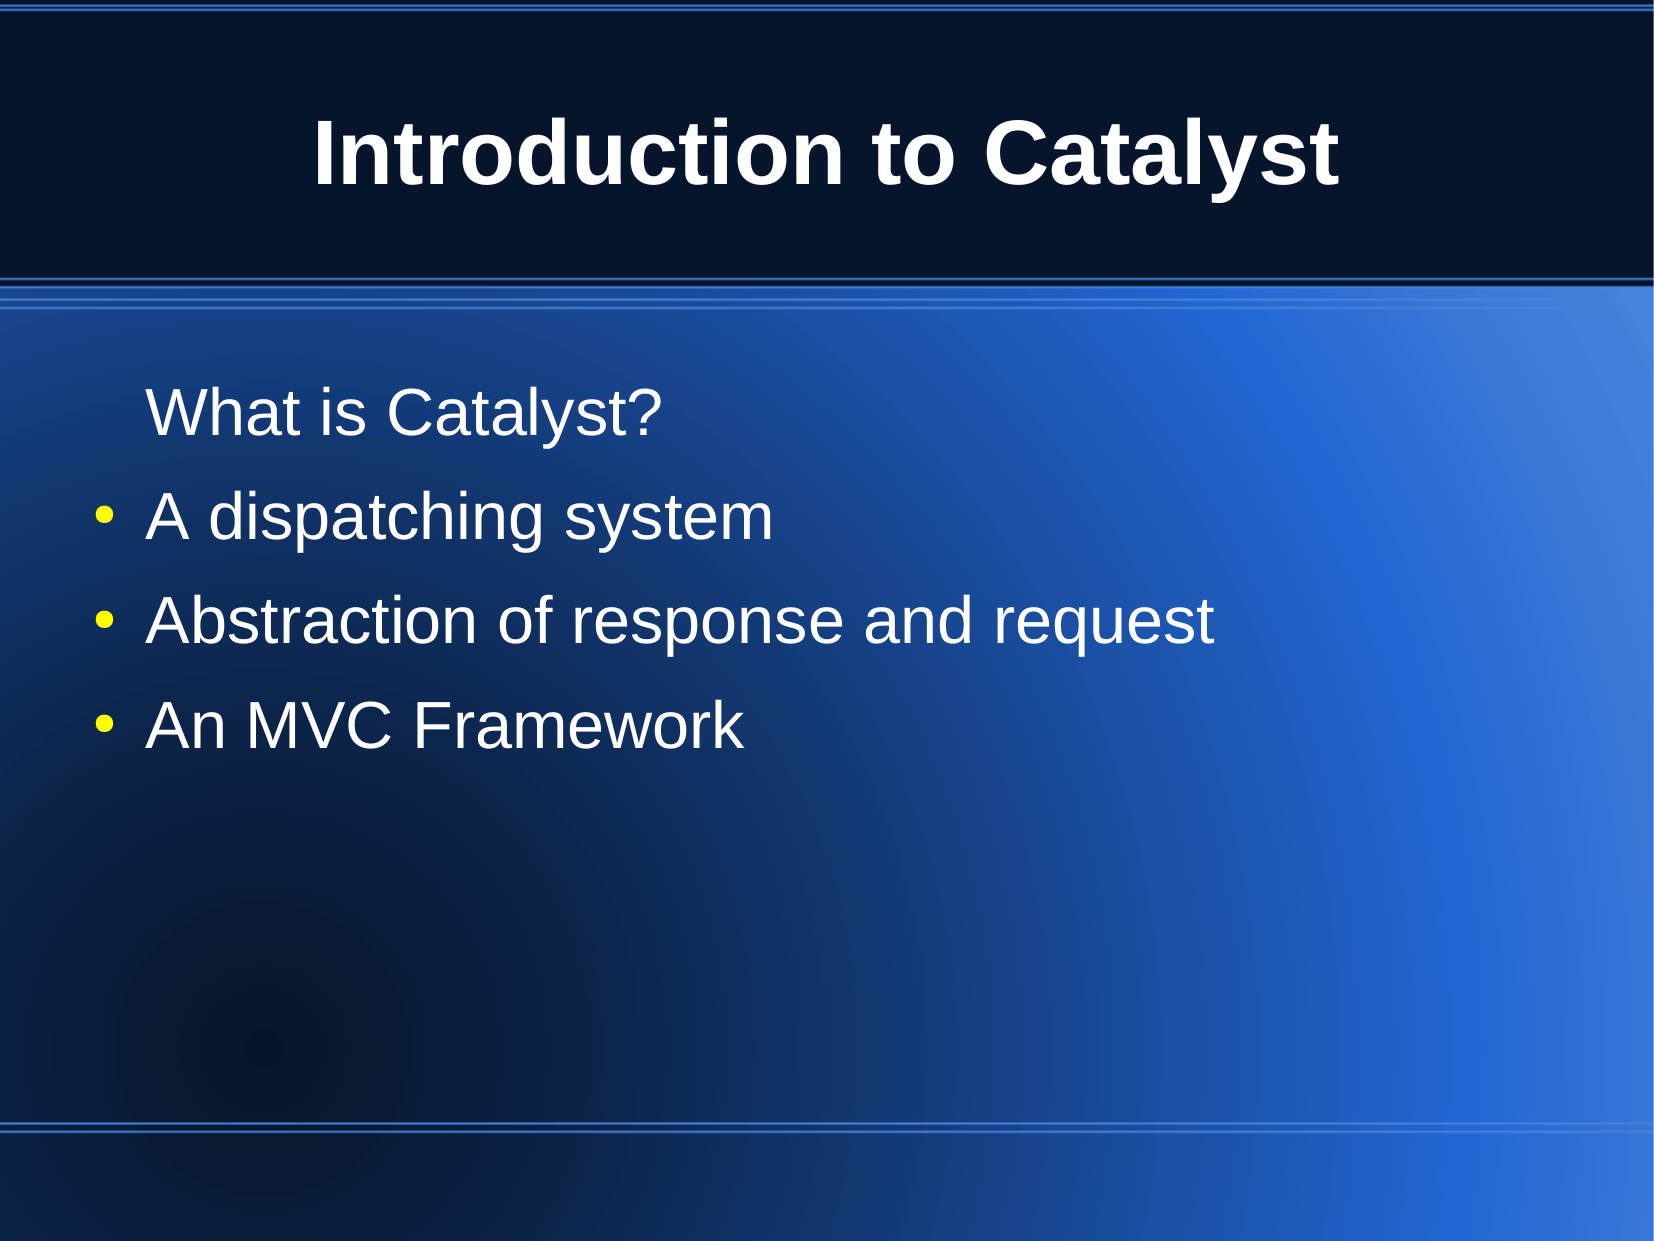

# Introduction to Catalyst
What is Catalyst?
A dispatching system
Abstraction of response and request
An MVC Framework